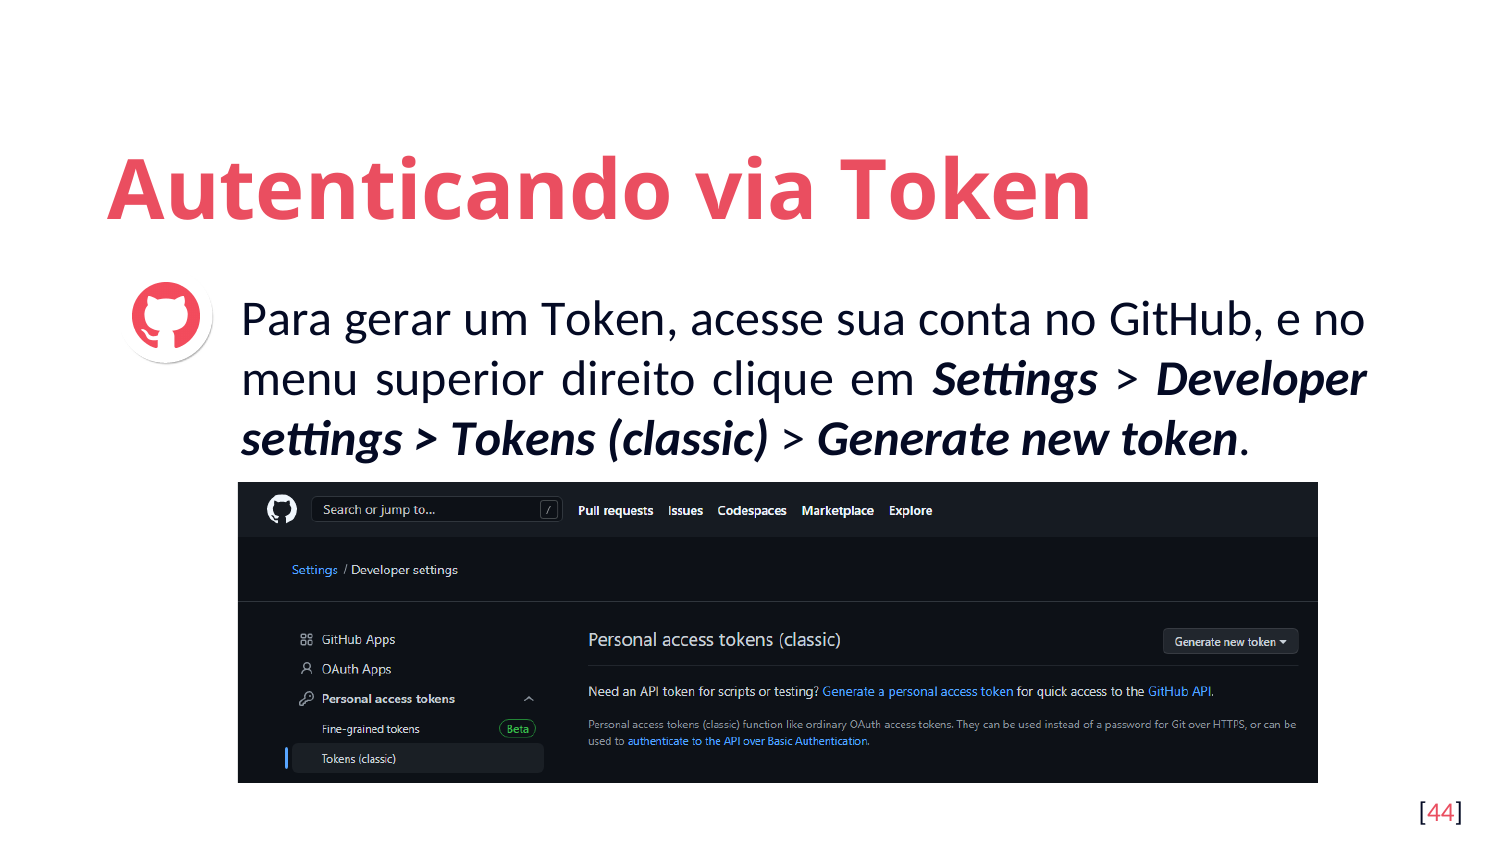

Autenticando via Token
Para gerar um Token, acesse sua conta no GitHub, e no menu superior direito clique em Settings > Developer settings > Tokens (classic) > Generate new token.